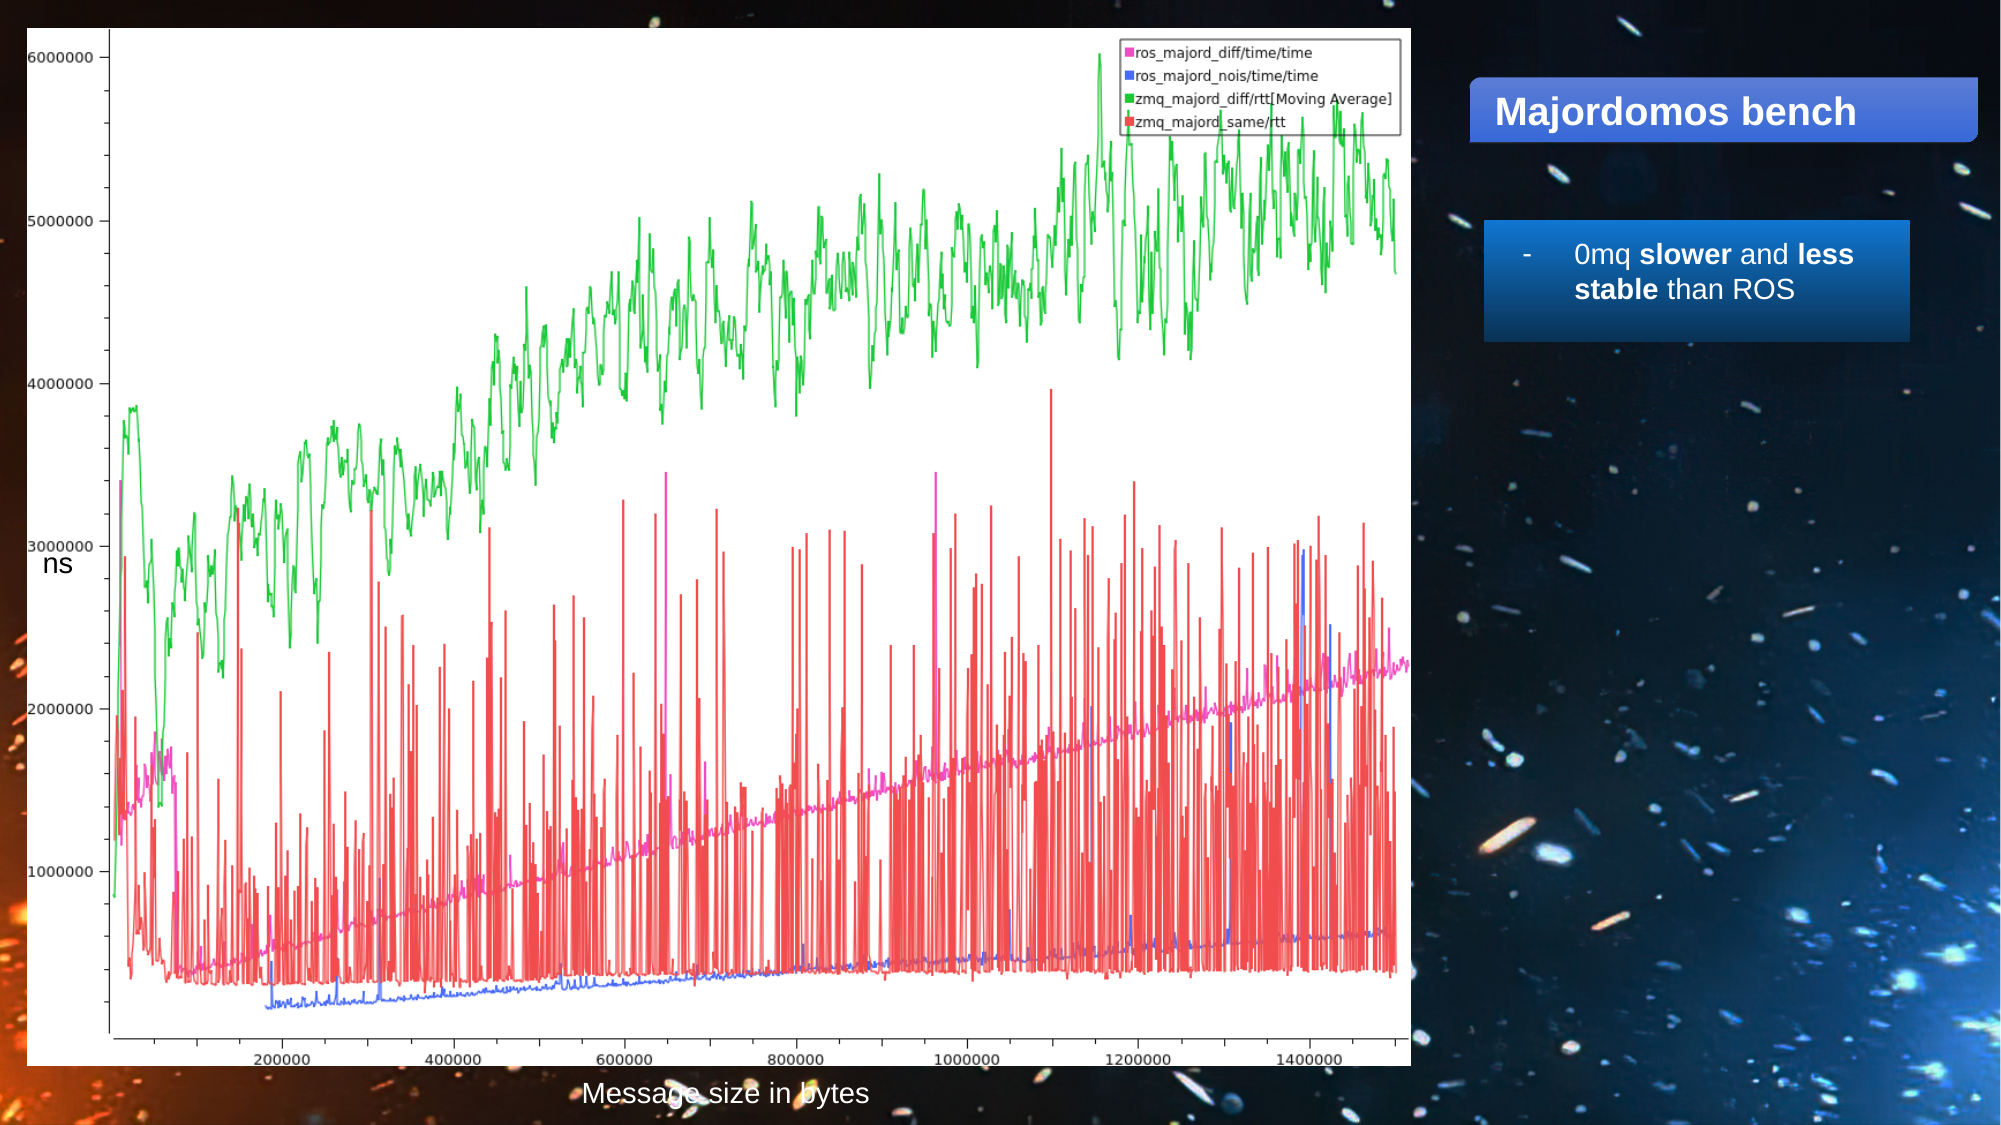

Majordomos bench
0mq slower and less stable than ROS
ns
Message size in bytes